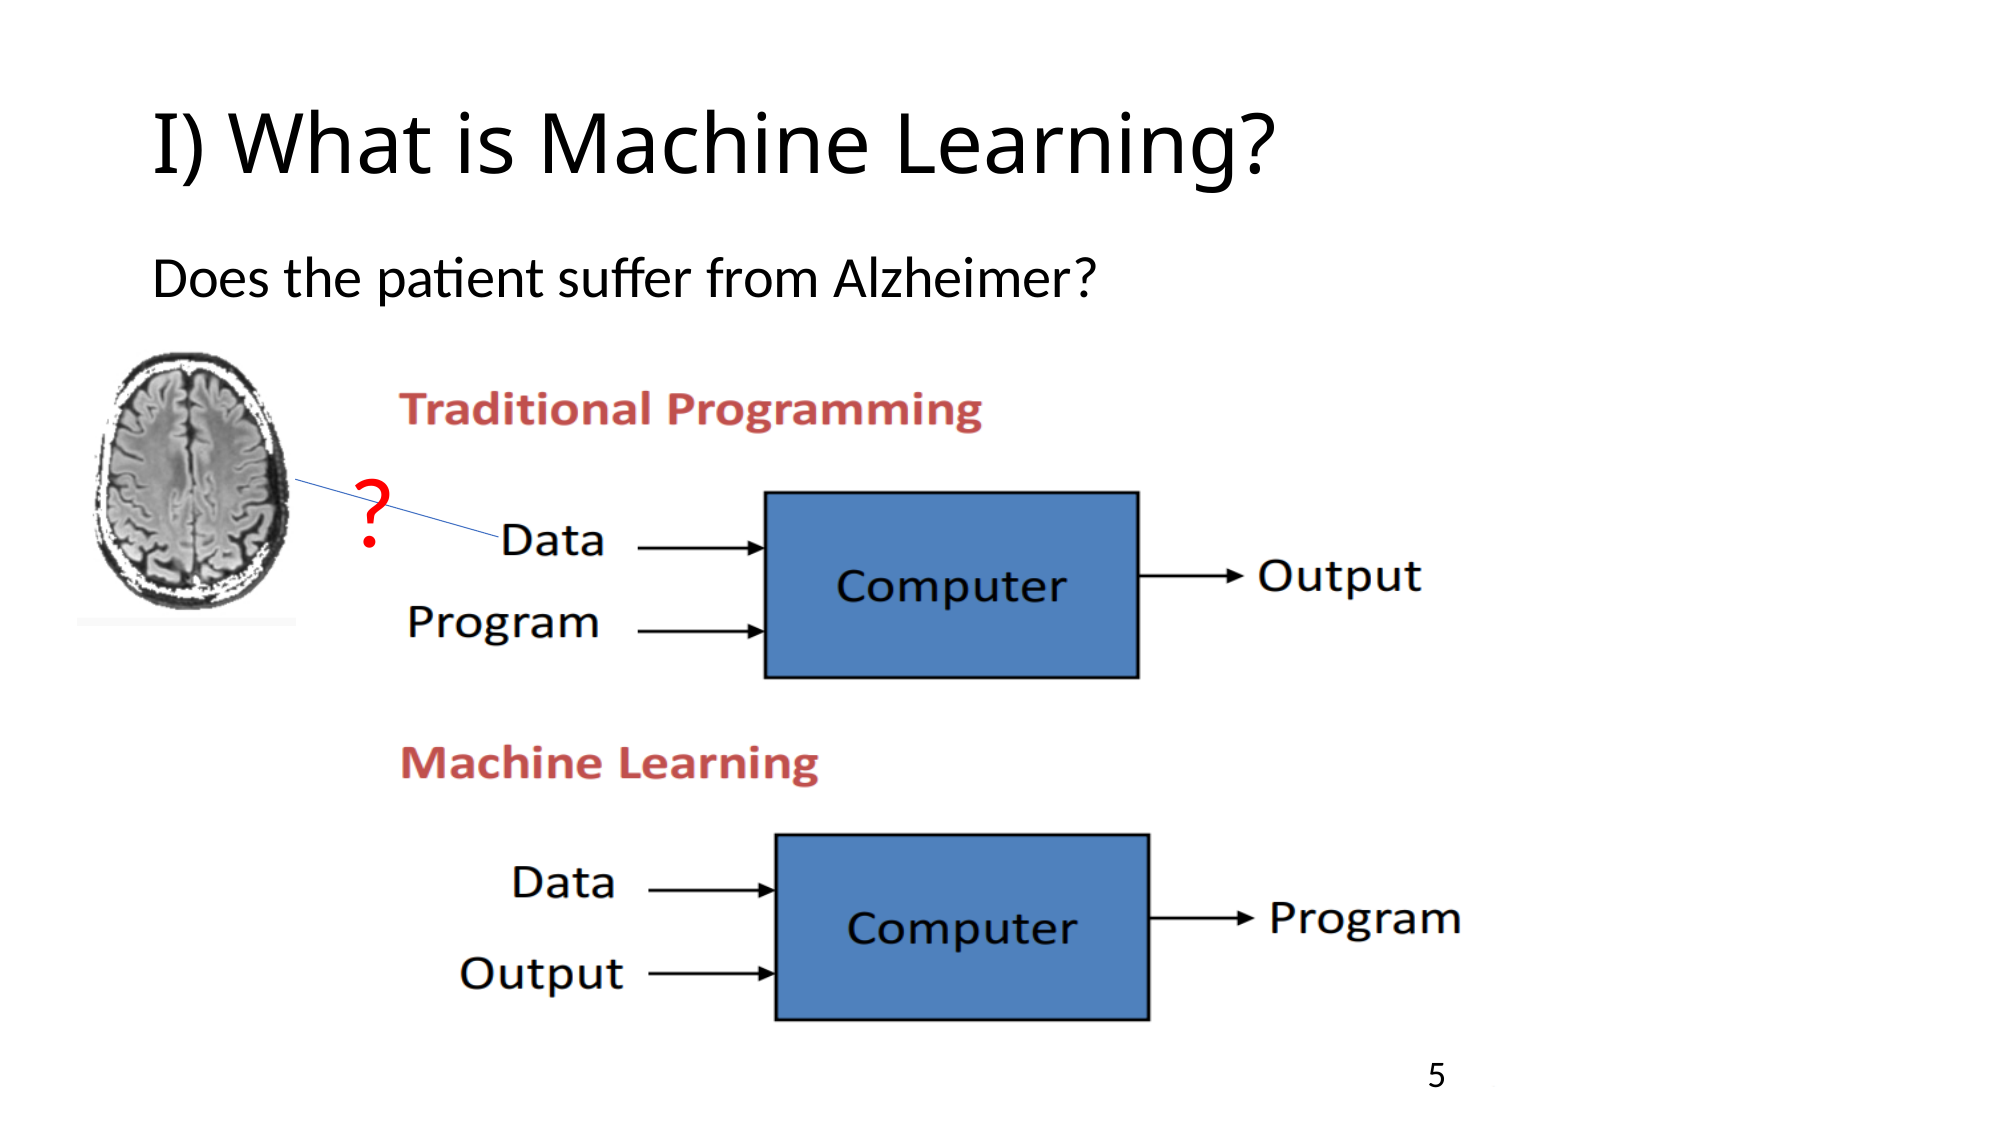

# I) What is Machine Learning?
Does the patient suffer from Alzheimer?
?
5